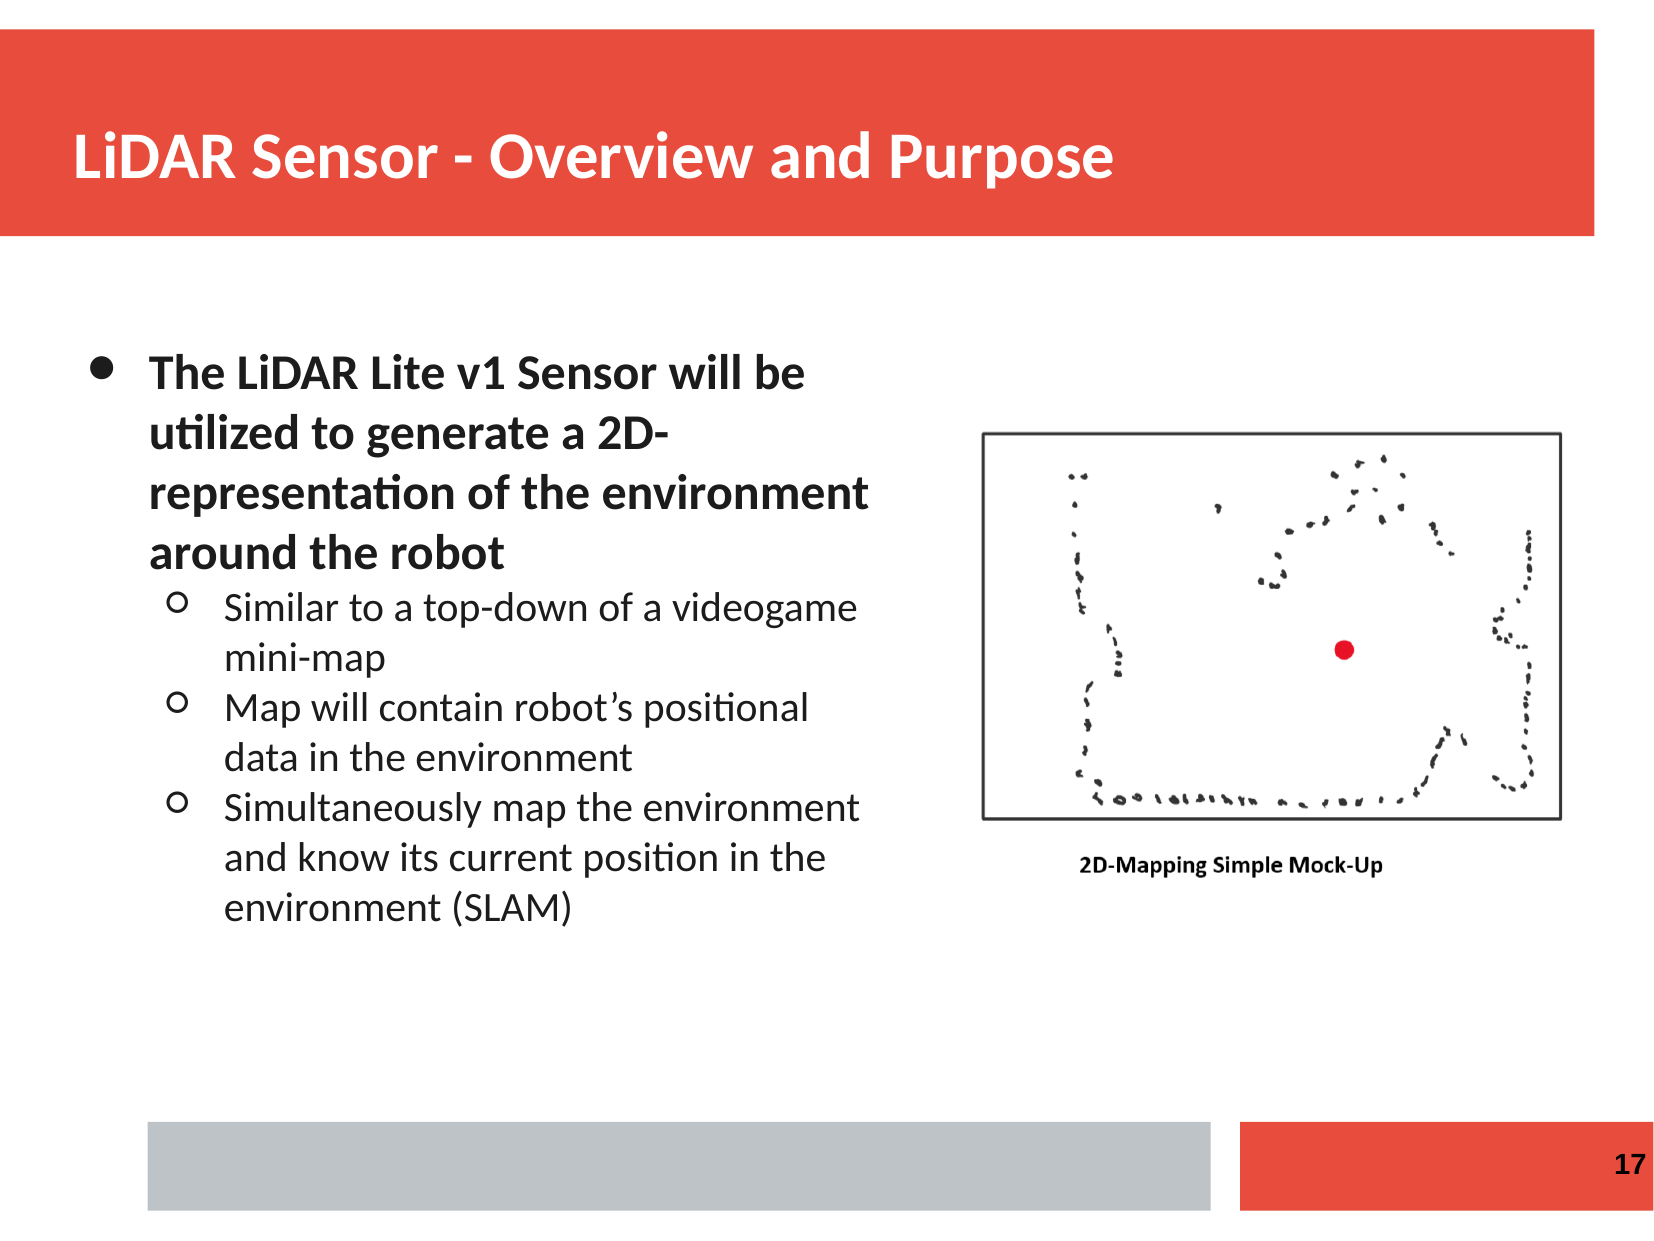

# LiDAR Sensor - Overview and Purpose
The LiDAR Lite v1 Sensor will be utilized to generate a 2D-representation of the environment around the robot
Similar to a top-down of a videogame mini-map
Map will contain robot’s positional data in the environment
Simultaneously map the environment and know its current position in the environment (SLAM)